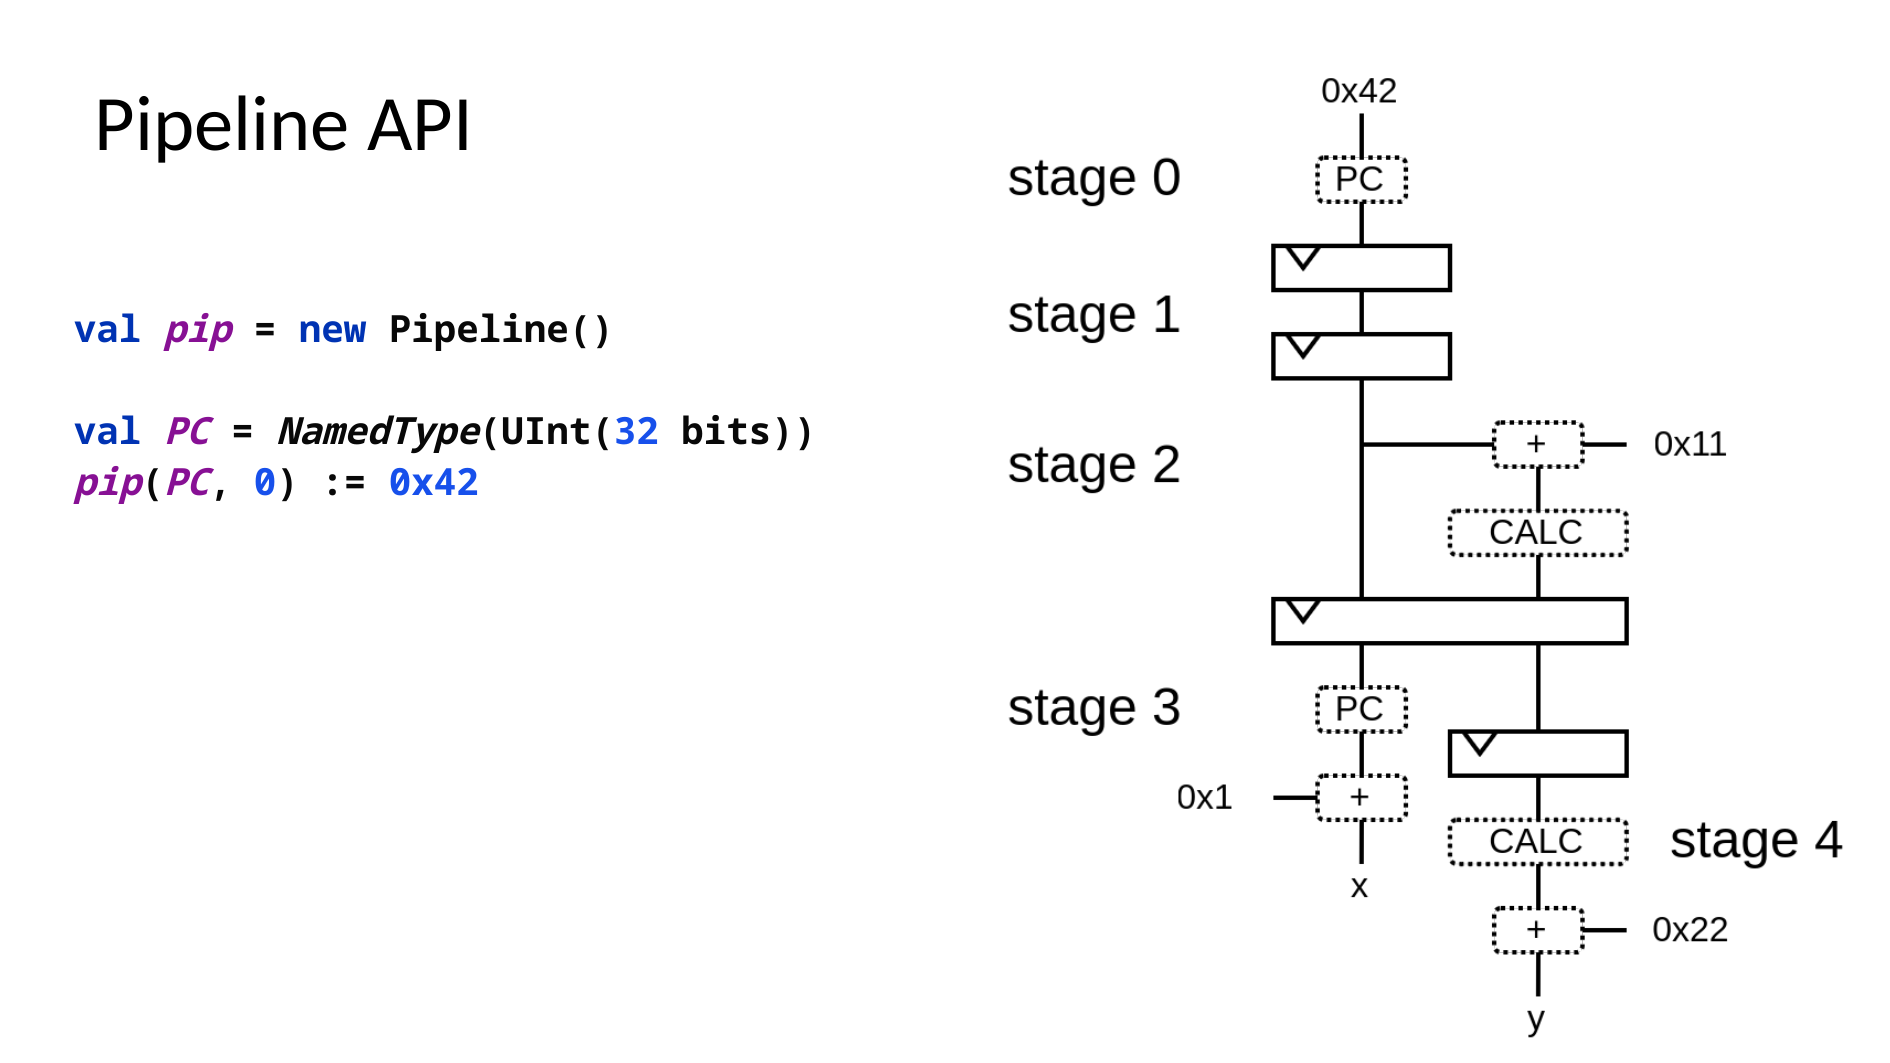

# Pipeline API
val pip = new Pipeline()
val PC = NamedType(UInt(32 bits))
pip(PC, 0) := 0x42